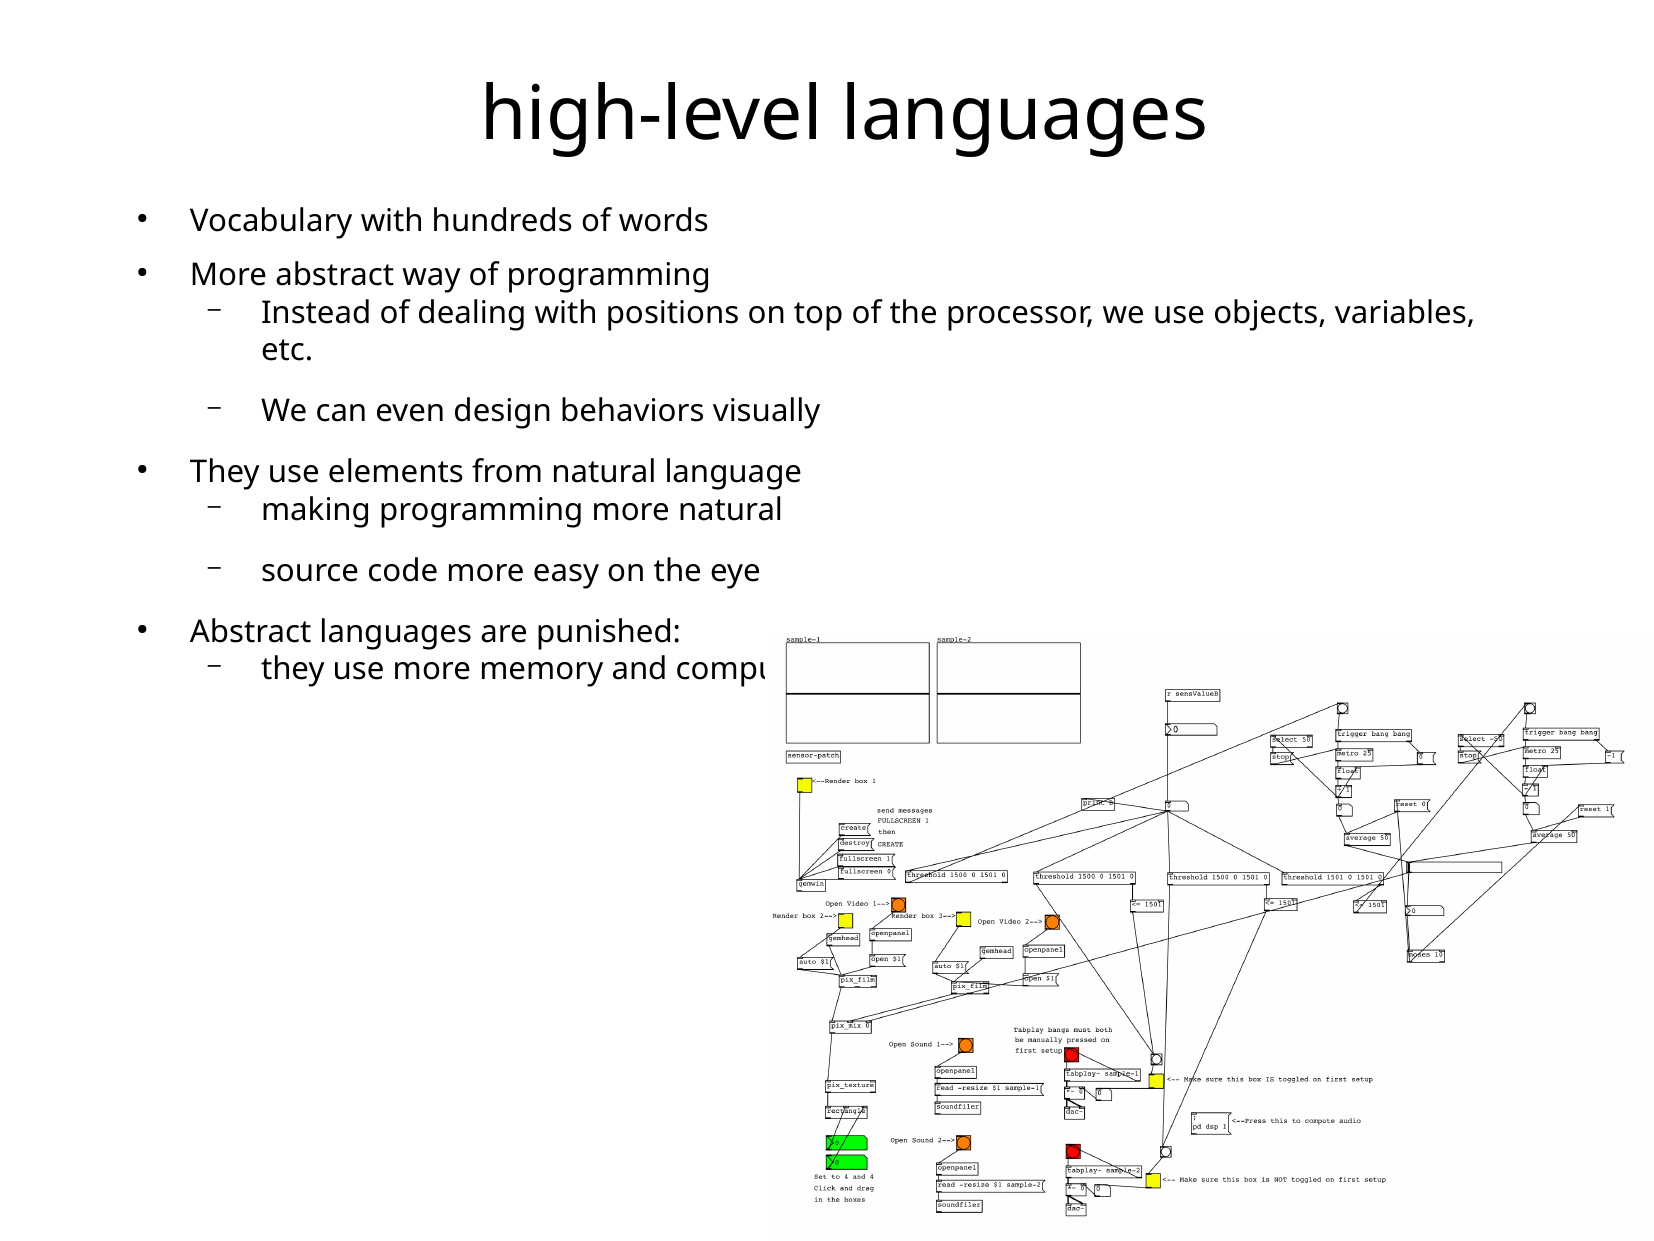

# high-level languages
Vocabulary with hundreds of words
More abstract way of programming
Instead of dealing with positions on top of the processor, we use objects, variables, etc.
We can even design behaviors visually
They use elements from natural language
making programming more natural
source code more easy on the eye
Abstract languages are punished:
they use more memory and computer resources